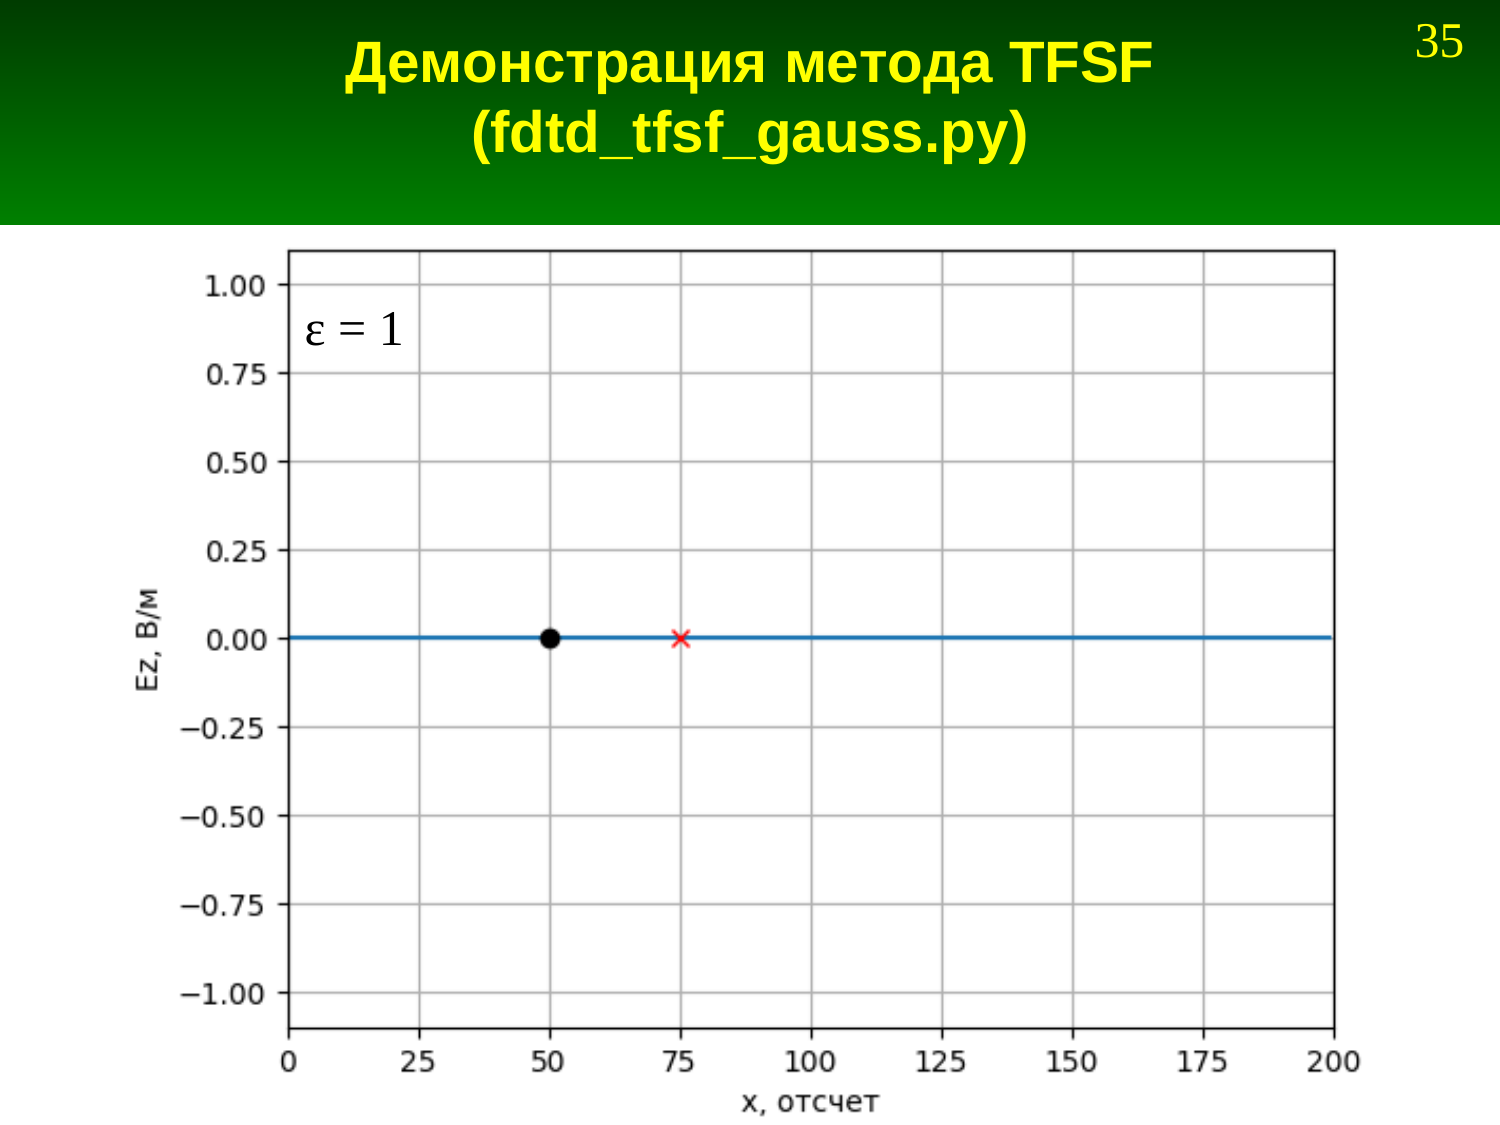

# Демонстрация метода TFSF (fdtd_tfsf_gauss.py)
ε = 1